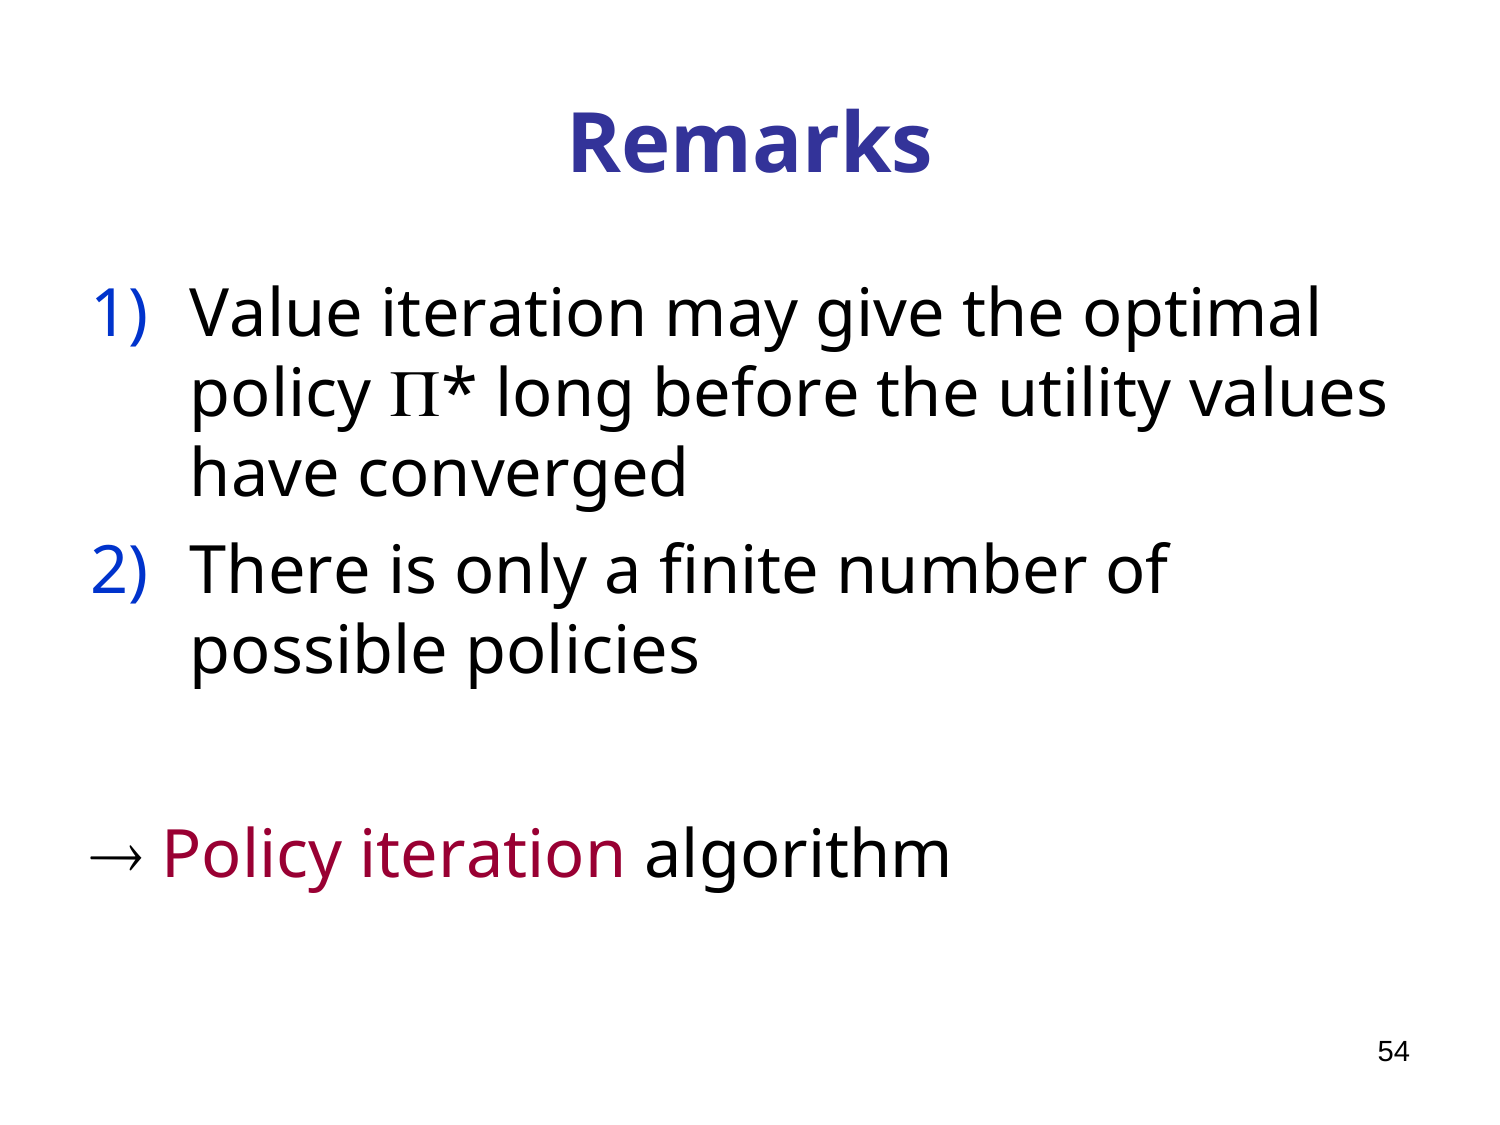

# Remarks
Value iteration may give the optimal policy * long before the utility values have converged
There is only a finite number of possible policies
 Policy iteration algorithm